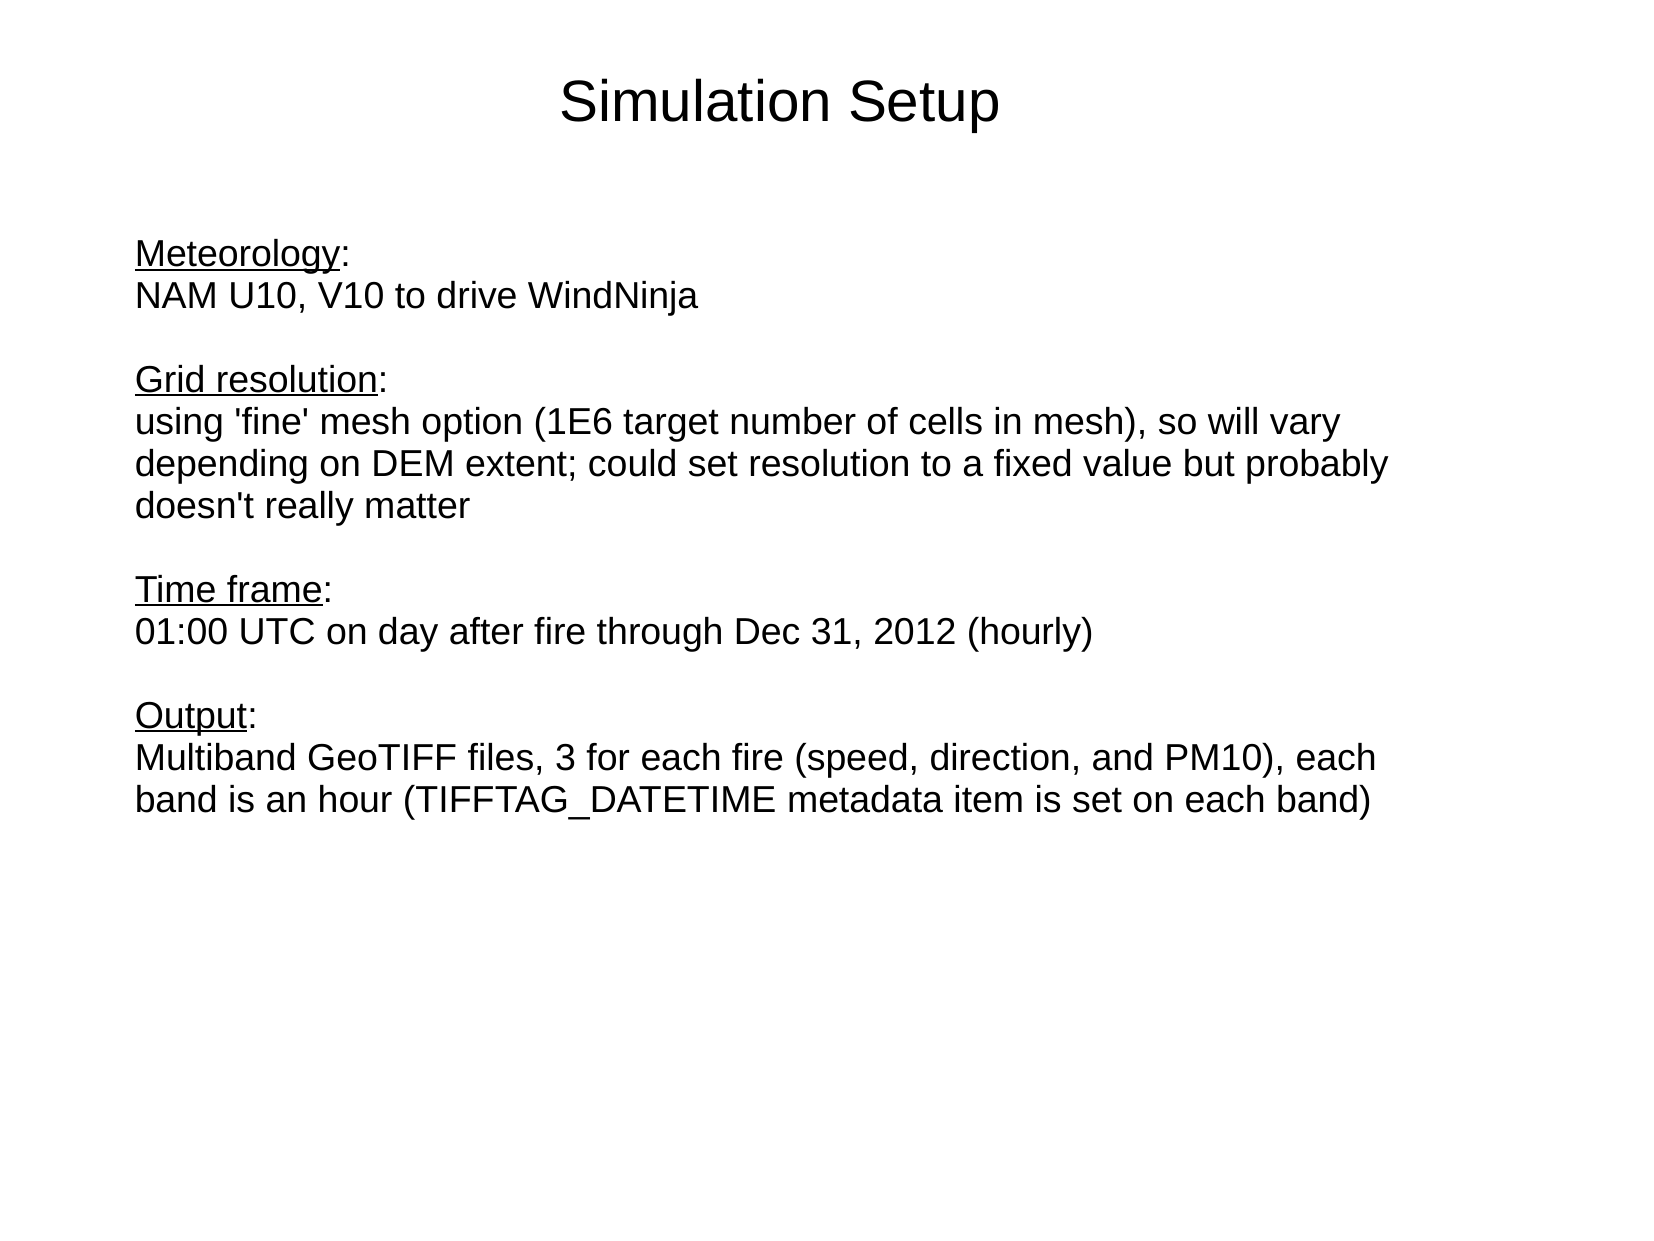

Simulation Setup
Meteorology:
NAM U10, V10 to drive WindNinja
Grid resolution:
using 'fine' mesh option (1E6 target number of cells in mesh), so will vary depending on DEM extent; could set resolution to a fixed value but probably doesn't really matter
Time frame:
01:00 UTC on day after fire through Dec 31, 2012 (hourly)
Output:
Multiband GeoTIFF files, 3 for each fire (speed, direction, and PM10), each band is an hour (TIFFTAG_DATETIME metadata item is set on each band)